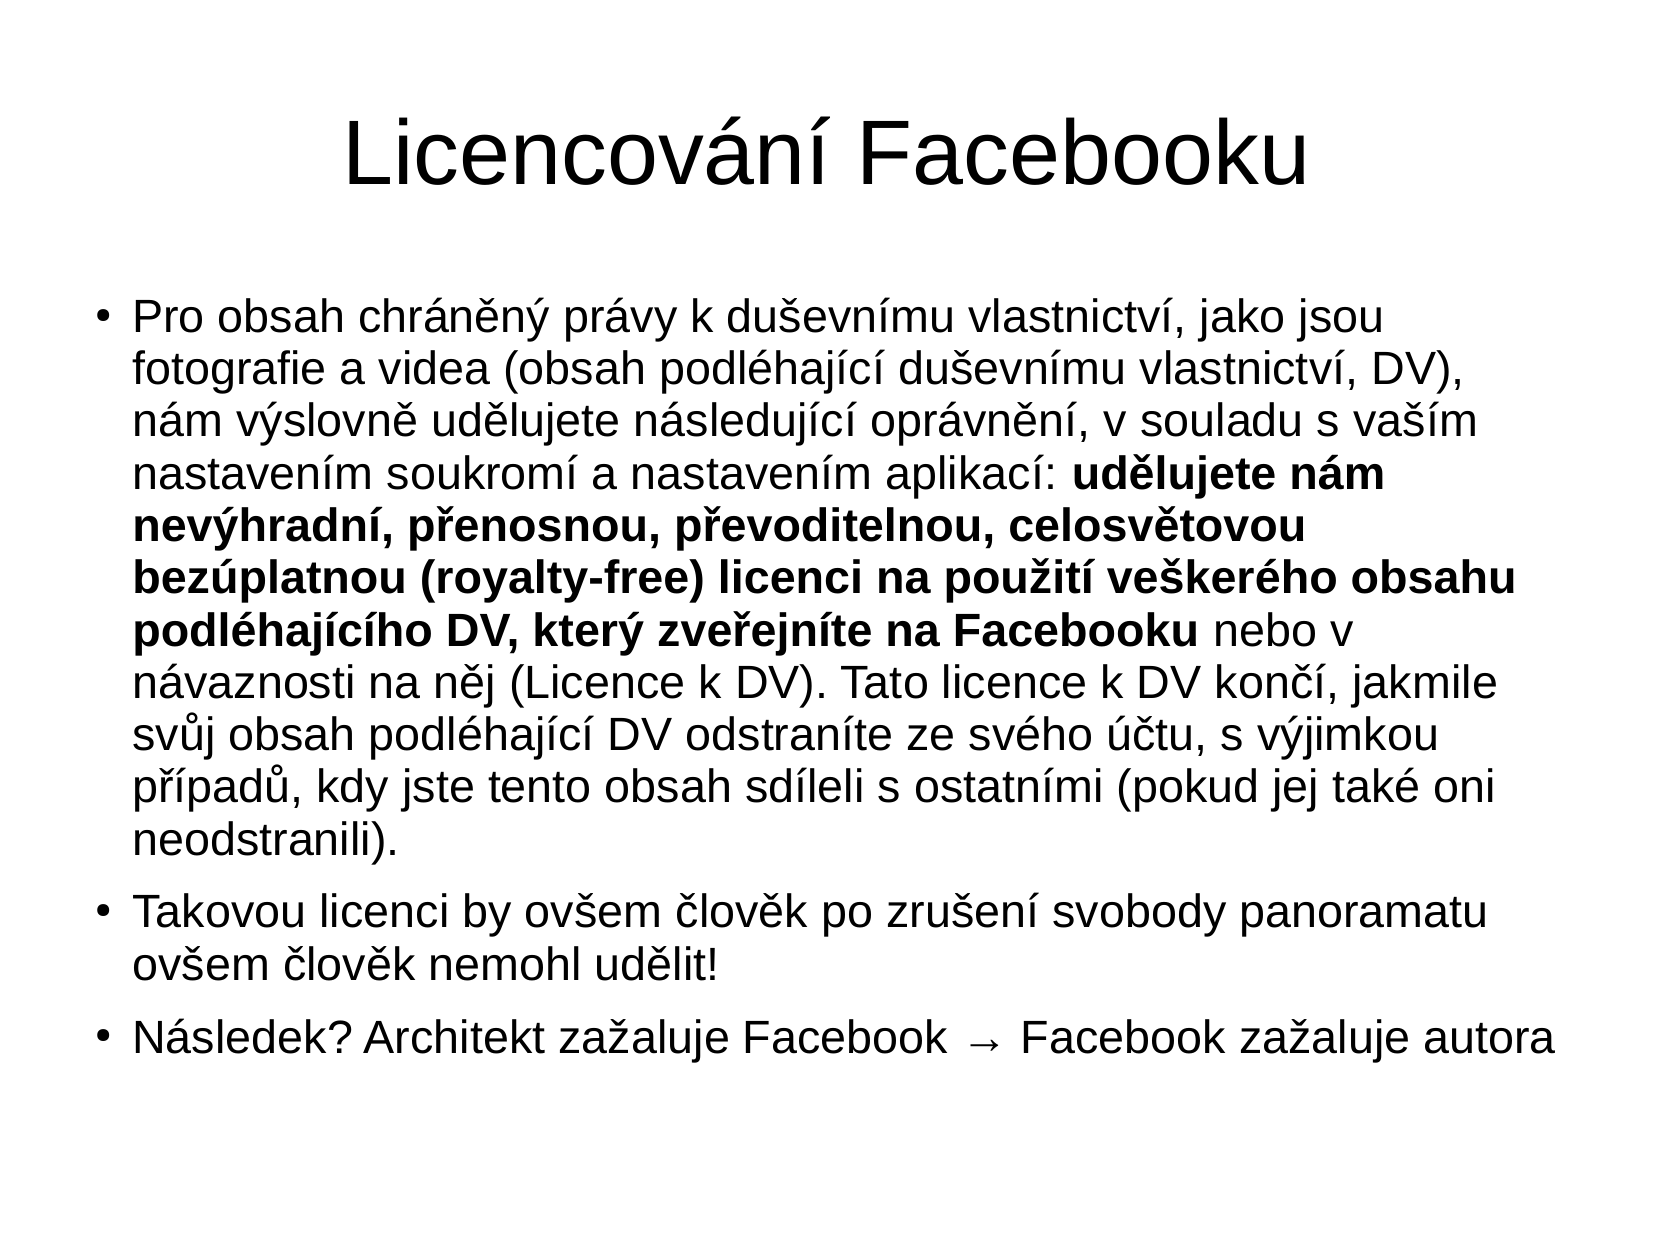

# Licencování Facebooku
Pro obsah chráněný právy k duševnímu vlastnictví, jako jsou fotografie a videa (obsah podléhající duševnímu vlastnictví, DV), nám výslovně udělujete následující oprávnění, v souladu s vaším nastavením soukromí a nastavením aplikací: udělujete nám nevýhradní, přenosnou, převoditelnou, celosvětovou bezúplatnou (royalty-free) licenci na použití veškerého obsahu podléhajícího DV, který zveřejníte na Facebooku nebo v návaznosti na něj (Licence k DV). Tato licence k DV končí, jakmile svůj obsah podléhající DV odstraníte ze svého účtu, s výjimkou případů, kdy jste tento obsah sdíleli s ostatními (pokud jej také oni neodstranili).
Takovou licenci by ovšem člověk po zrušení svobody panoramatu ovšem člověk nemohl udělit!
Následek? Architekt zažaluje Facebook → Facebook zažaluje autora